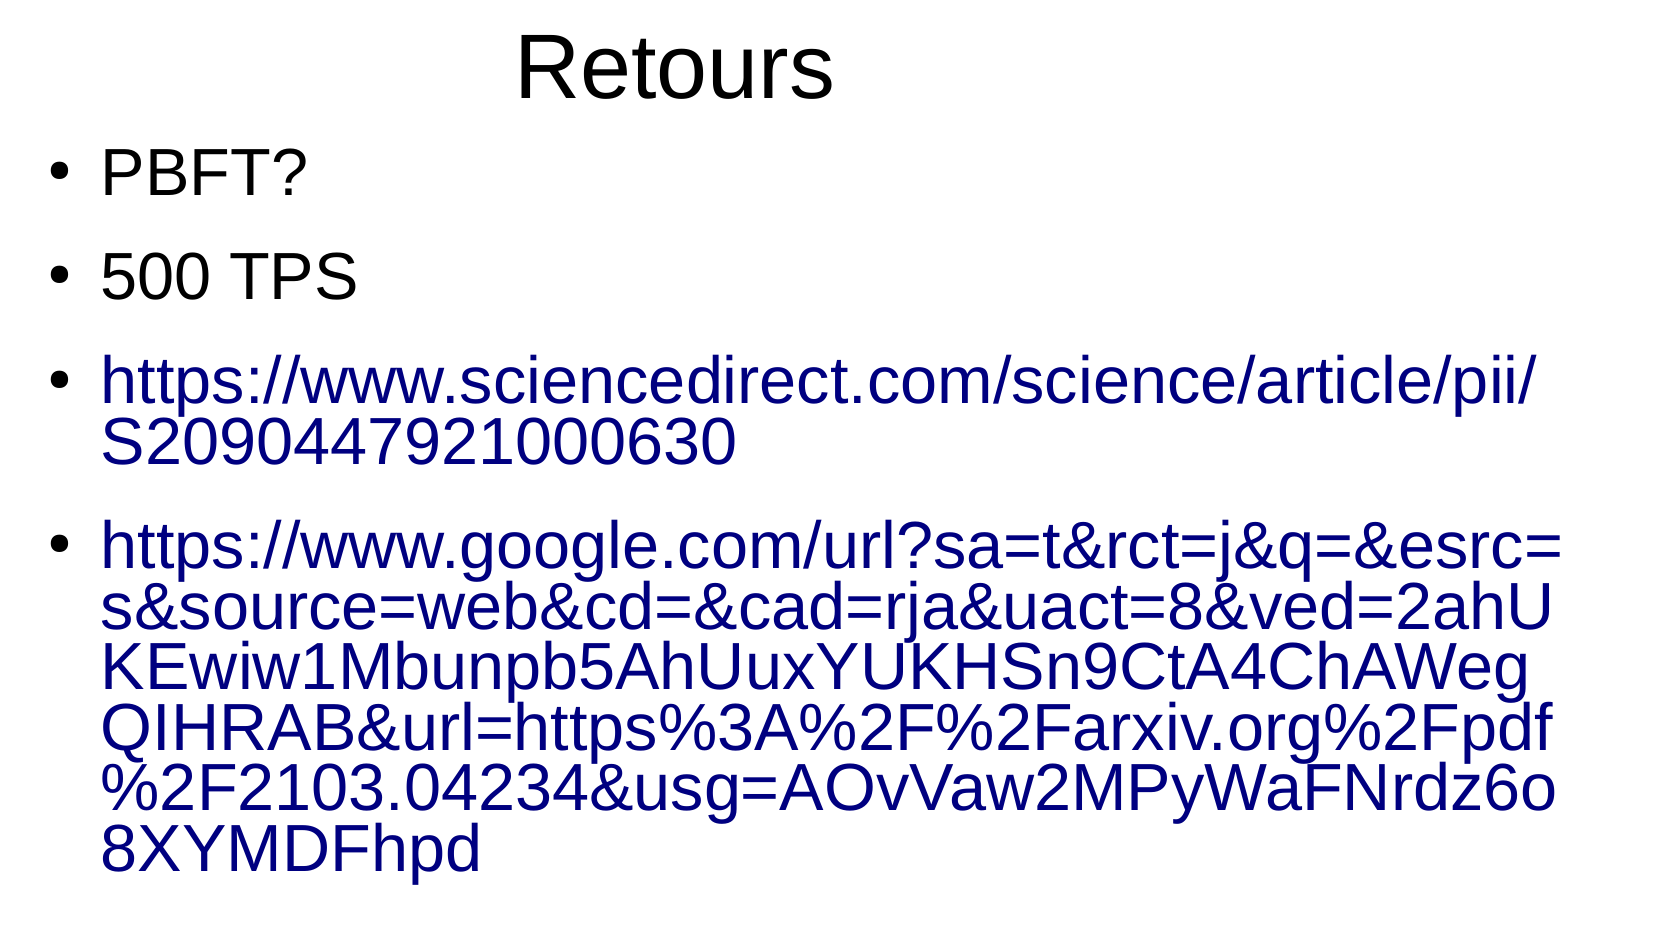

# Retours
PBFT?
500 TPS
https://www.sciencedirect.com/science/article/pii/S2090447921000630
https://www.google.com/url?sa=t&rct=j&q=&esrc=s&source=web&cd=&cad=rja&uact=8&ved=2ahUKEwiw1Mbunpb5AhUuxYUKHSn9CtA4ChAWegQIHRAB&url=https%3A%2F%2Farxiv.org%2Fpdf%2F2103.04234&usg=AOvVaw2MPyWaFNrdz6o8XYMDFhpd